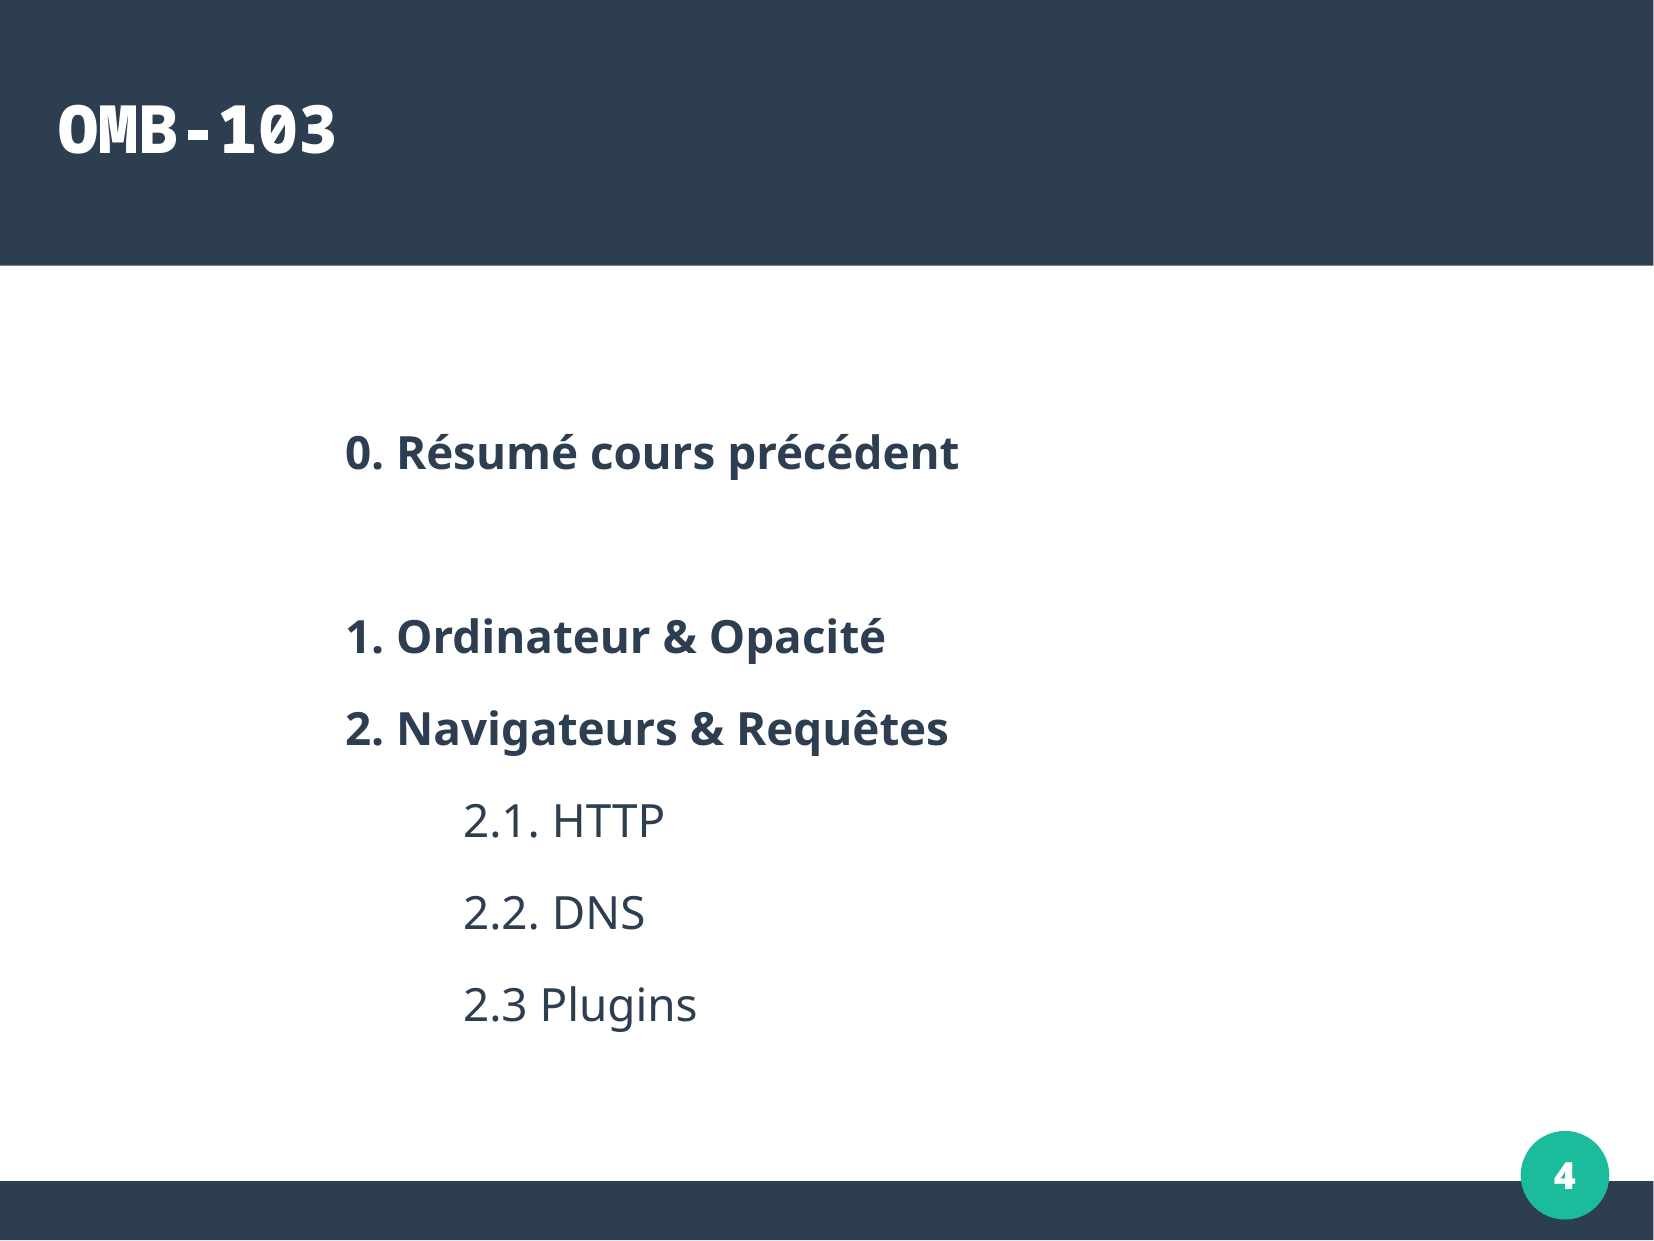

# OMB-103
0. Résumé cours précédent
1. Ordinateur & Opacité
2. Navigateurs & Requêtes
2.1. HTTP
2.2. DNS
2.3 Plugins
4